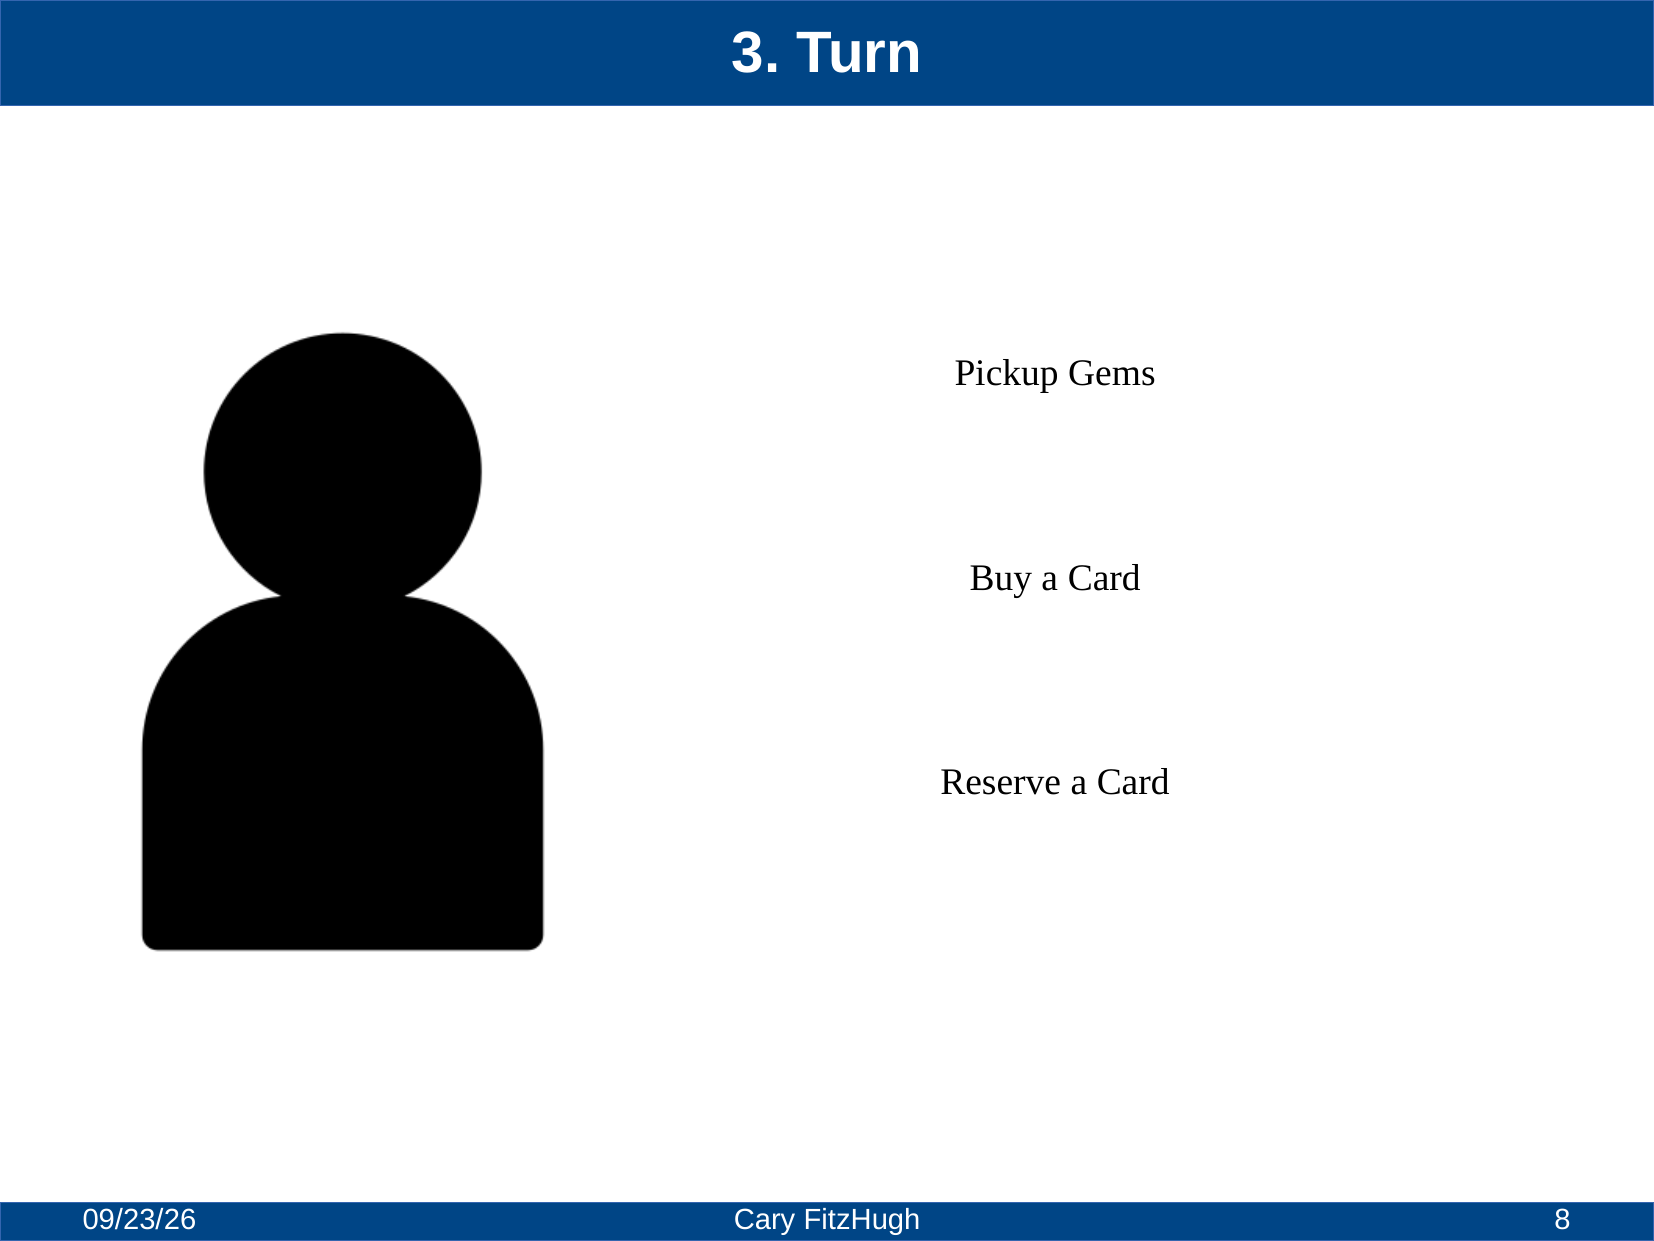

# 3. Turn
Pickup Gems
Buy a Card
Reserve a Card
Cary FitzHugh
8